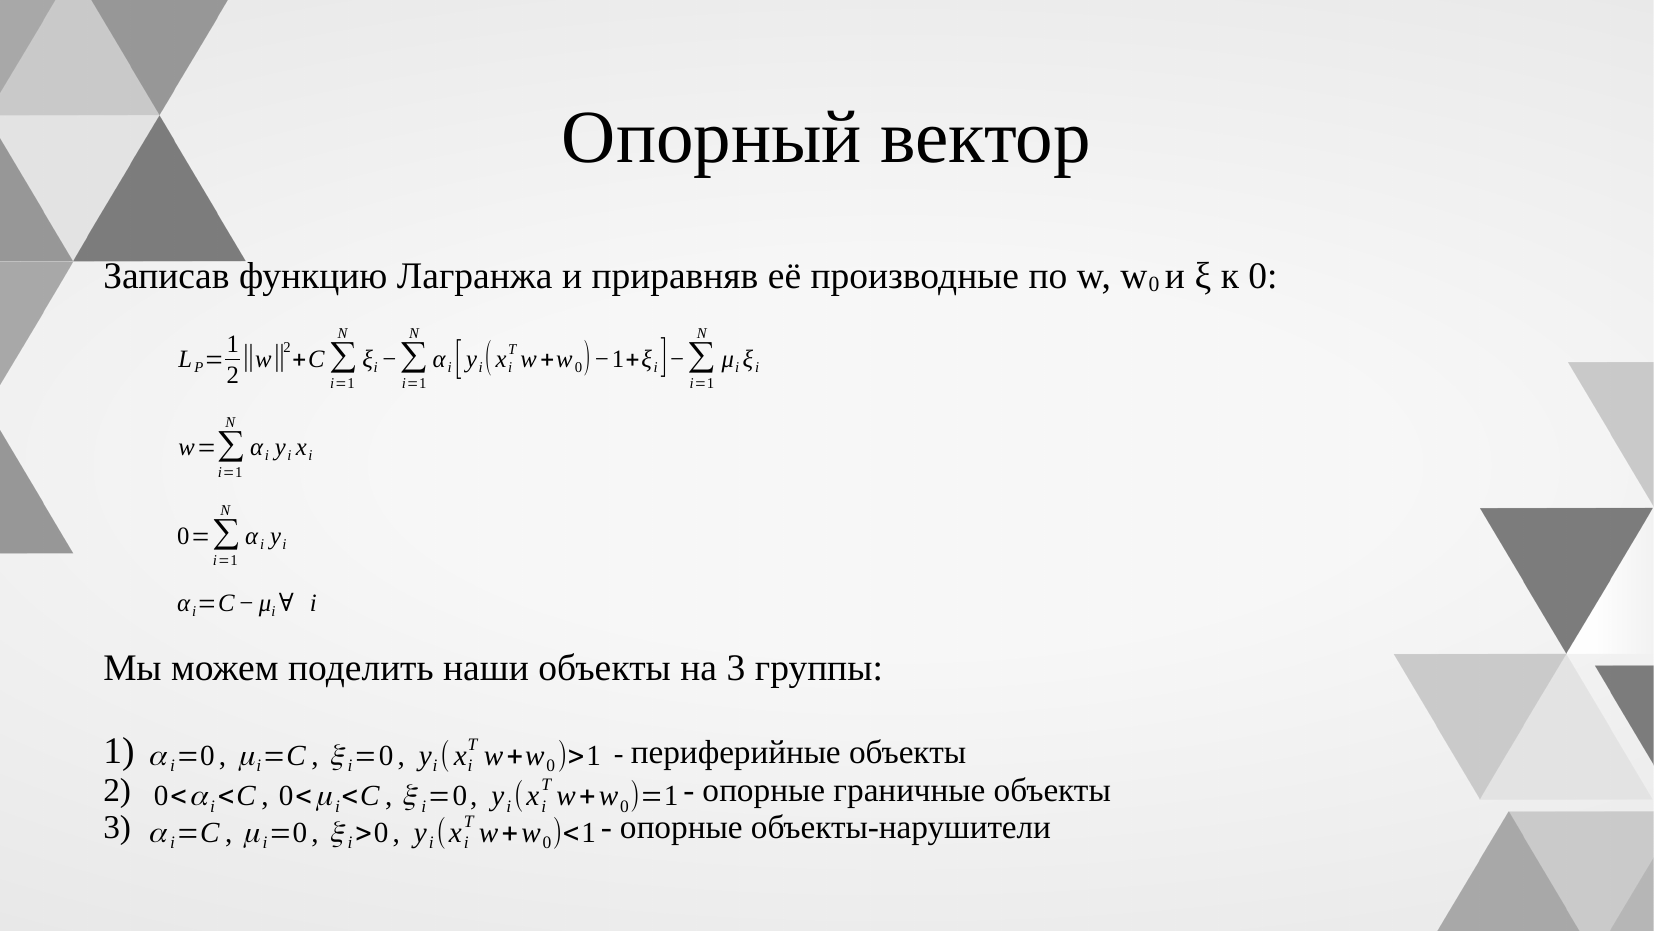

Опорный вектор
Записав функцию Лагранжа и приравняв её производные по w, w0 и ξ к 0:
Мы можем поделить наши объекты на 3 группы:
 - периферийные объекты
 - опорные граничные объекты
 - опорные объекты-нарушители